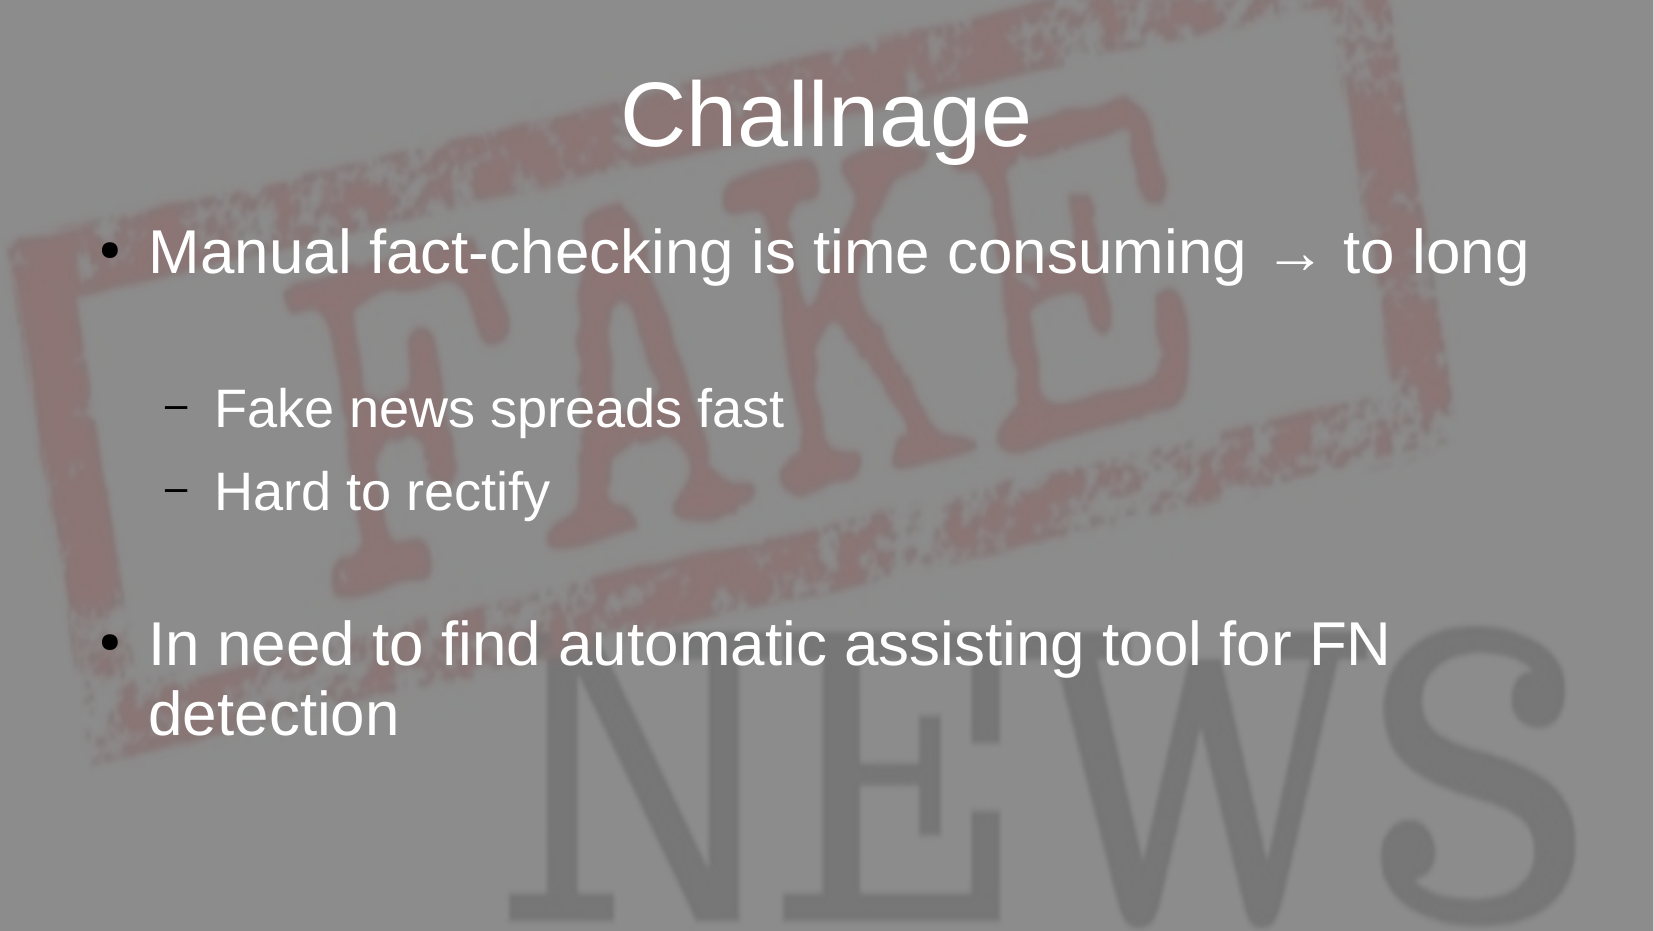

# Challnage
Manual fact-checking is time consuming → to long
Fake news spreads fast
Hard to rectify
In need to find automatic assisting tool for FN detection